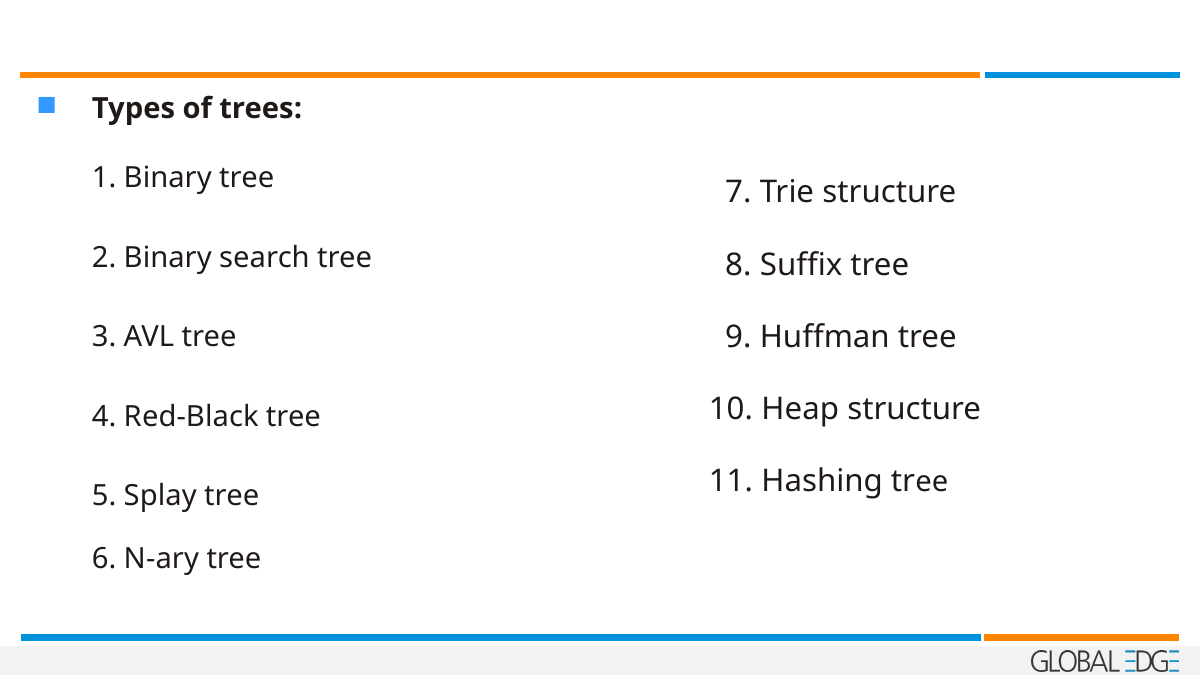

#
Types of trees:
1. Binary tree
2. Binary search tree
3. AVL tree
4. Red-Black tree
5. Splay tree
6. N-ary tree
 7. Trie structure
 8. Suffix tree
 9. Huffman tree
10. Heap structure
11. Hashing tree